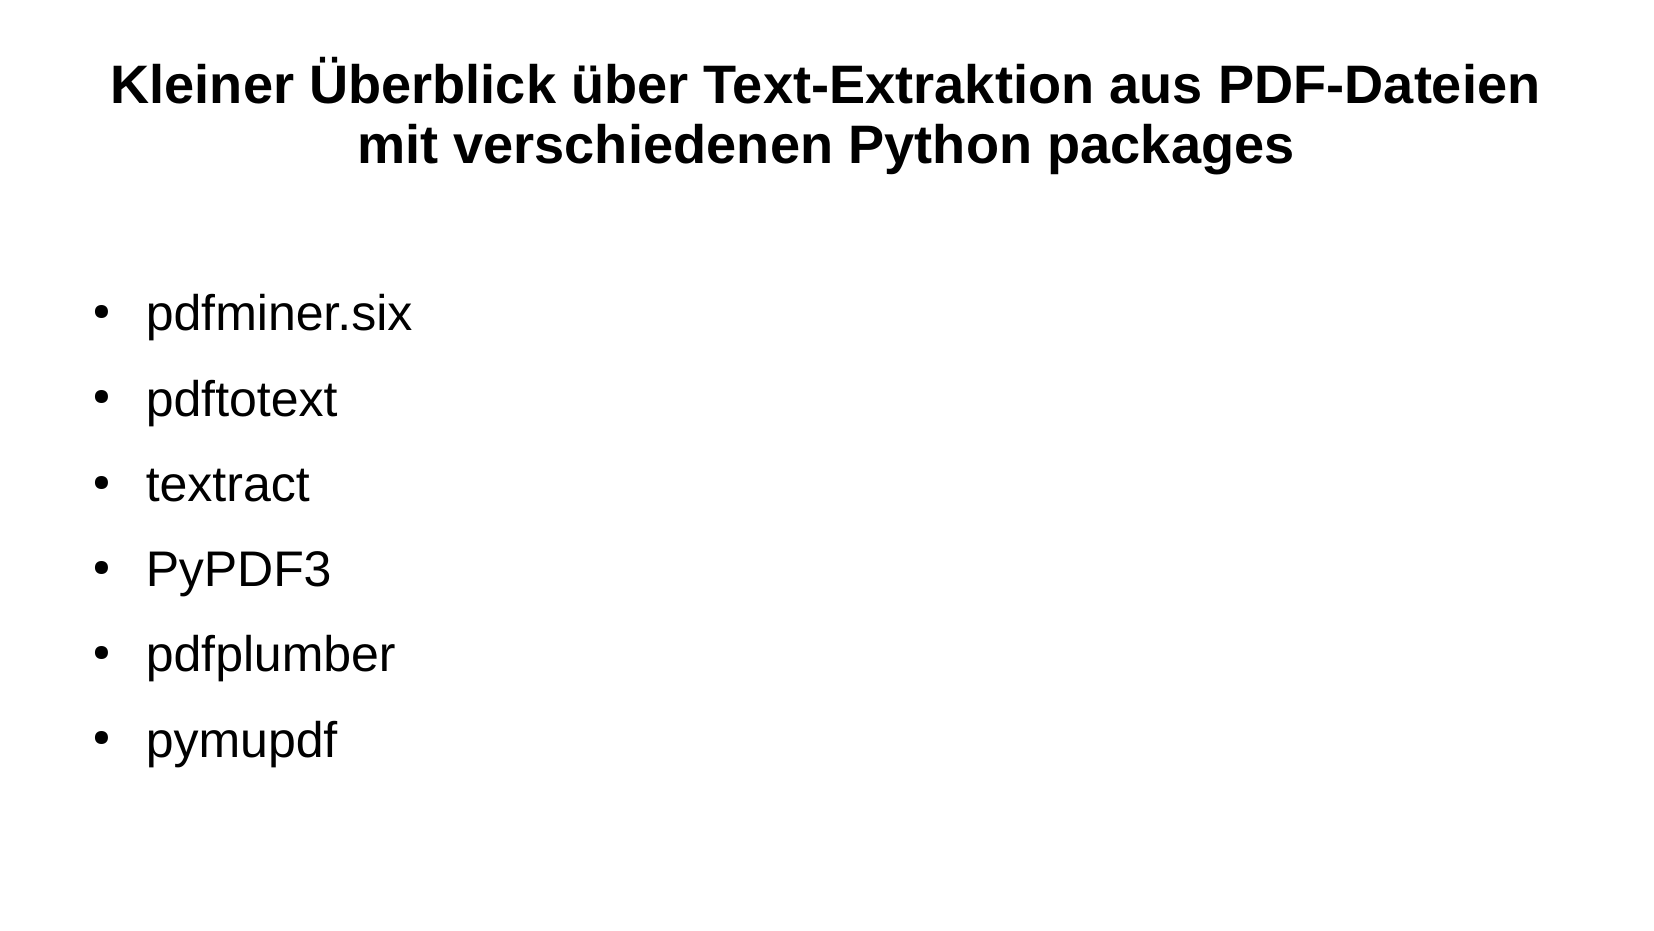

# Kleiner Überblick über Text-Extraktion aus PDF-Dateien mit verschiedenen Python packages
pdfminer.six
pdftotext
textract
PyPDF3
pdfplumber
pymupdf